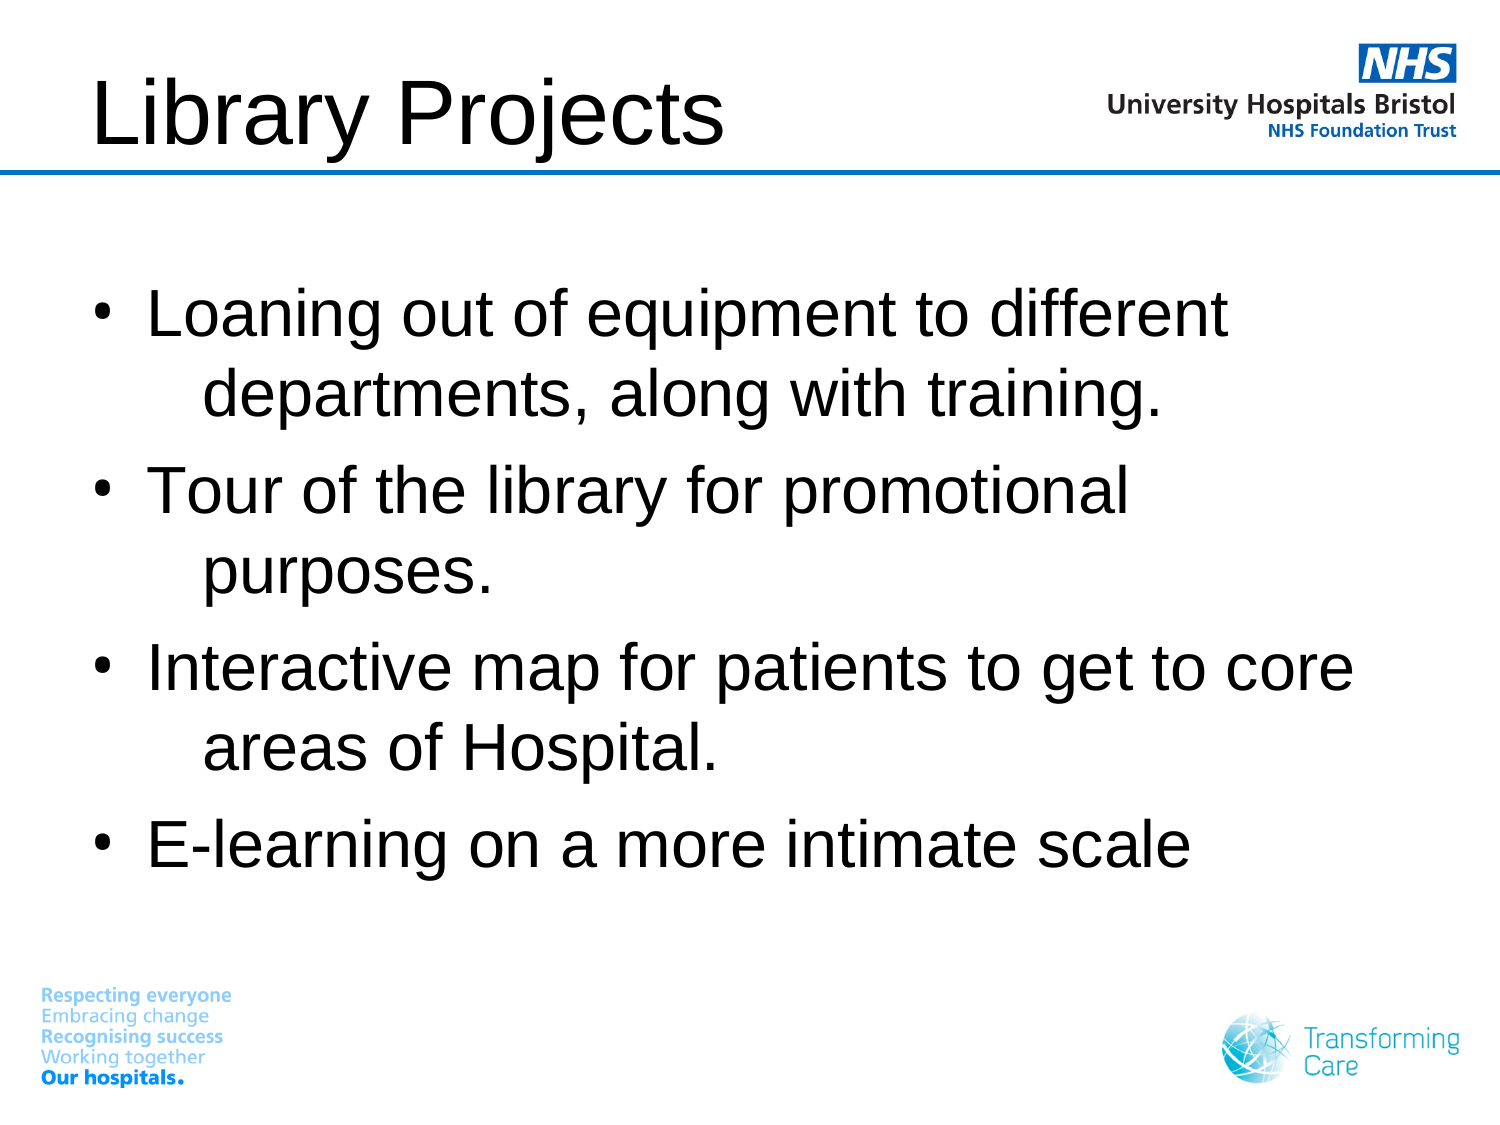

# Library Projects
Loaning out of equipment to different departments, along with training.
Tour of the library for promotional purposes.
Interactive map for patients to get to core areas of Hospital.
E-learning on a more intimate scale